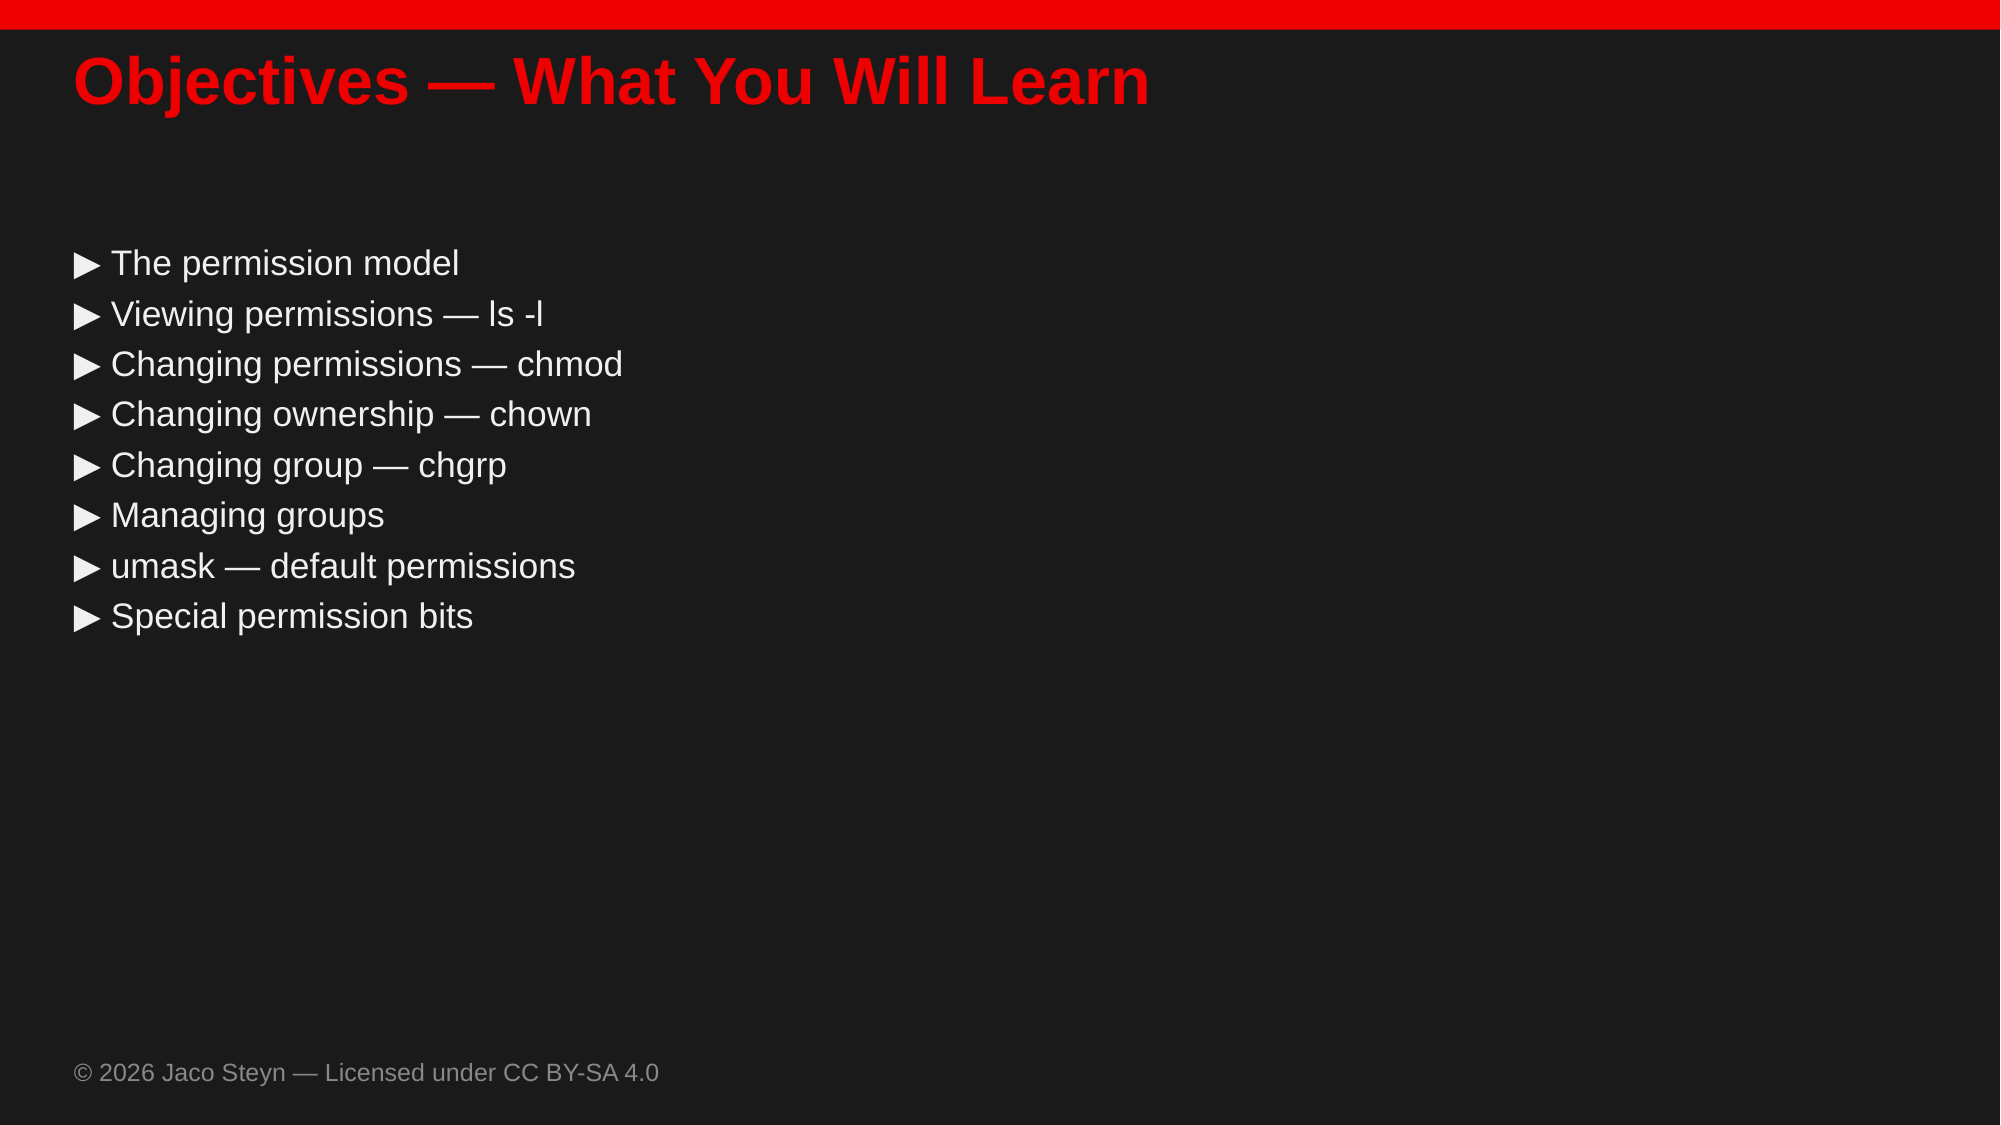

Objectives — What You Will Learn
▶ The permission model
▶ Viewing permissions — ls -l
▶ Changing permissions — chmod
▶ Changing ownership — chown
▶ Changing group — chgrp
▶ Managing groups
▶ umask — default permissions
▶ Special permission bits
© 2026 Jaco Steyn — Licensed under CC BY-SA 4.0